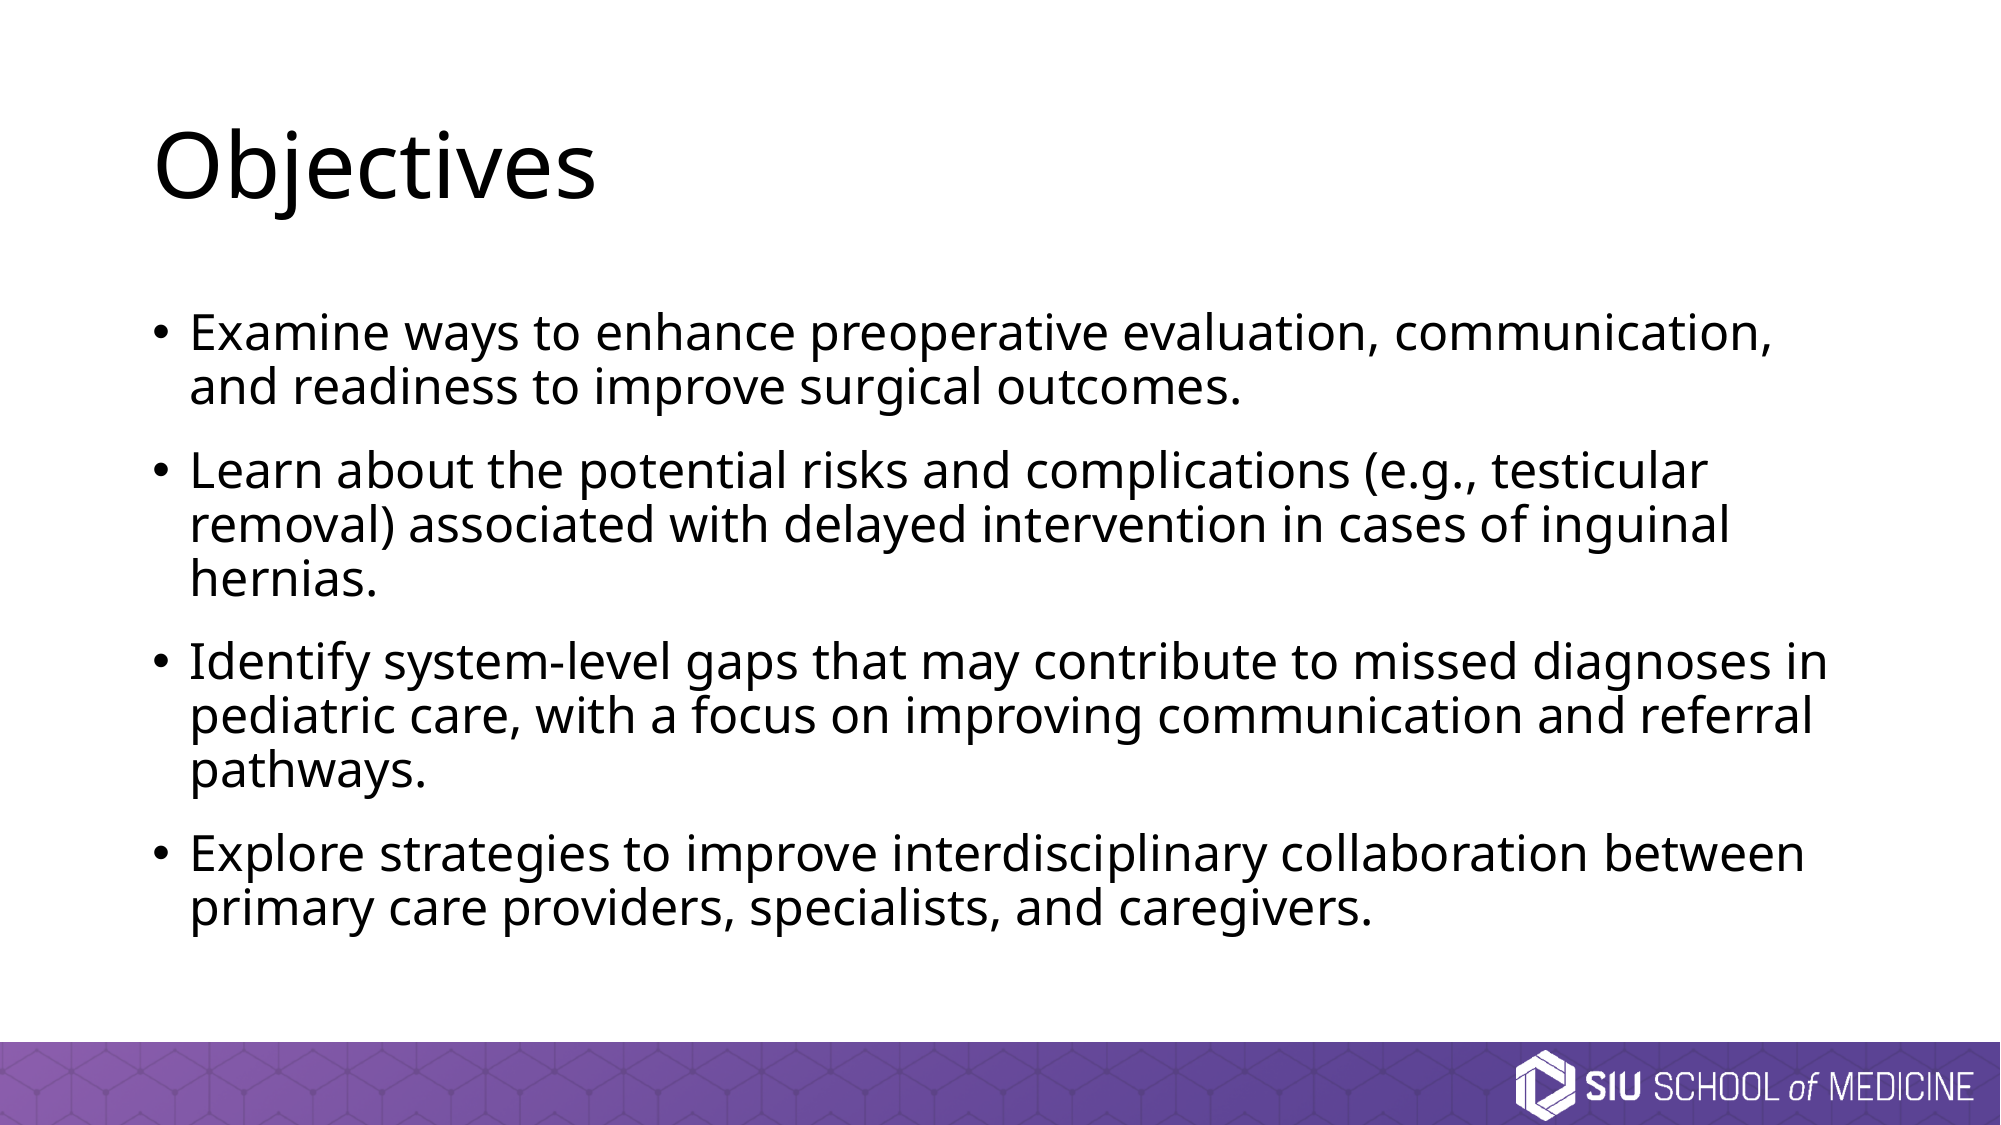

# Objectives
Examine ways to enhance preoperative evaluation, communication, and readiness to improve surgical outcomes.
Learn about the potential risks and complications (e.g., testicular removal) associated with delayed intervention in cases of inguinal hernias.
Identify system-level gaps that may contribute to missed diagnoses in pediatric care, with a focus on improving communication and referral pathways.
Explore strategies to improve interdisciplinary collaboration between primary care providers, specialists, and caregivers.